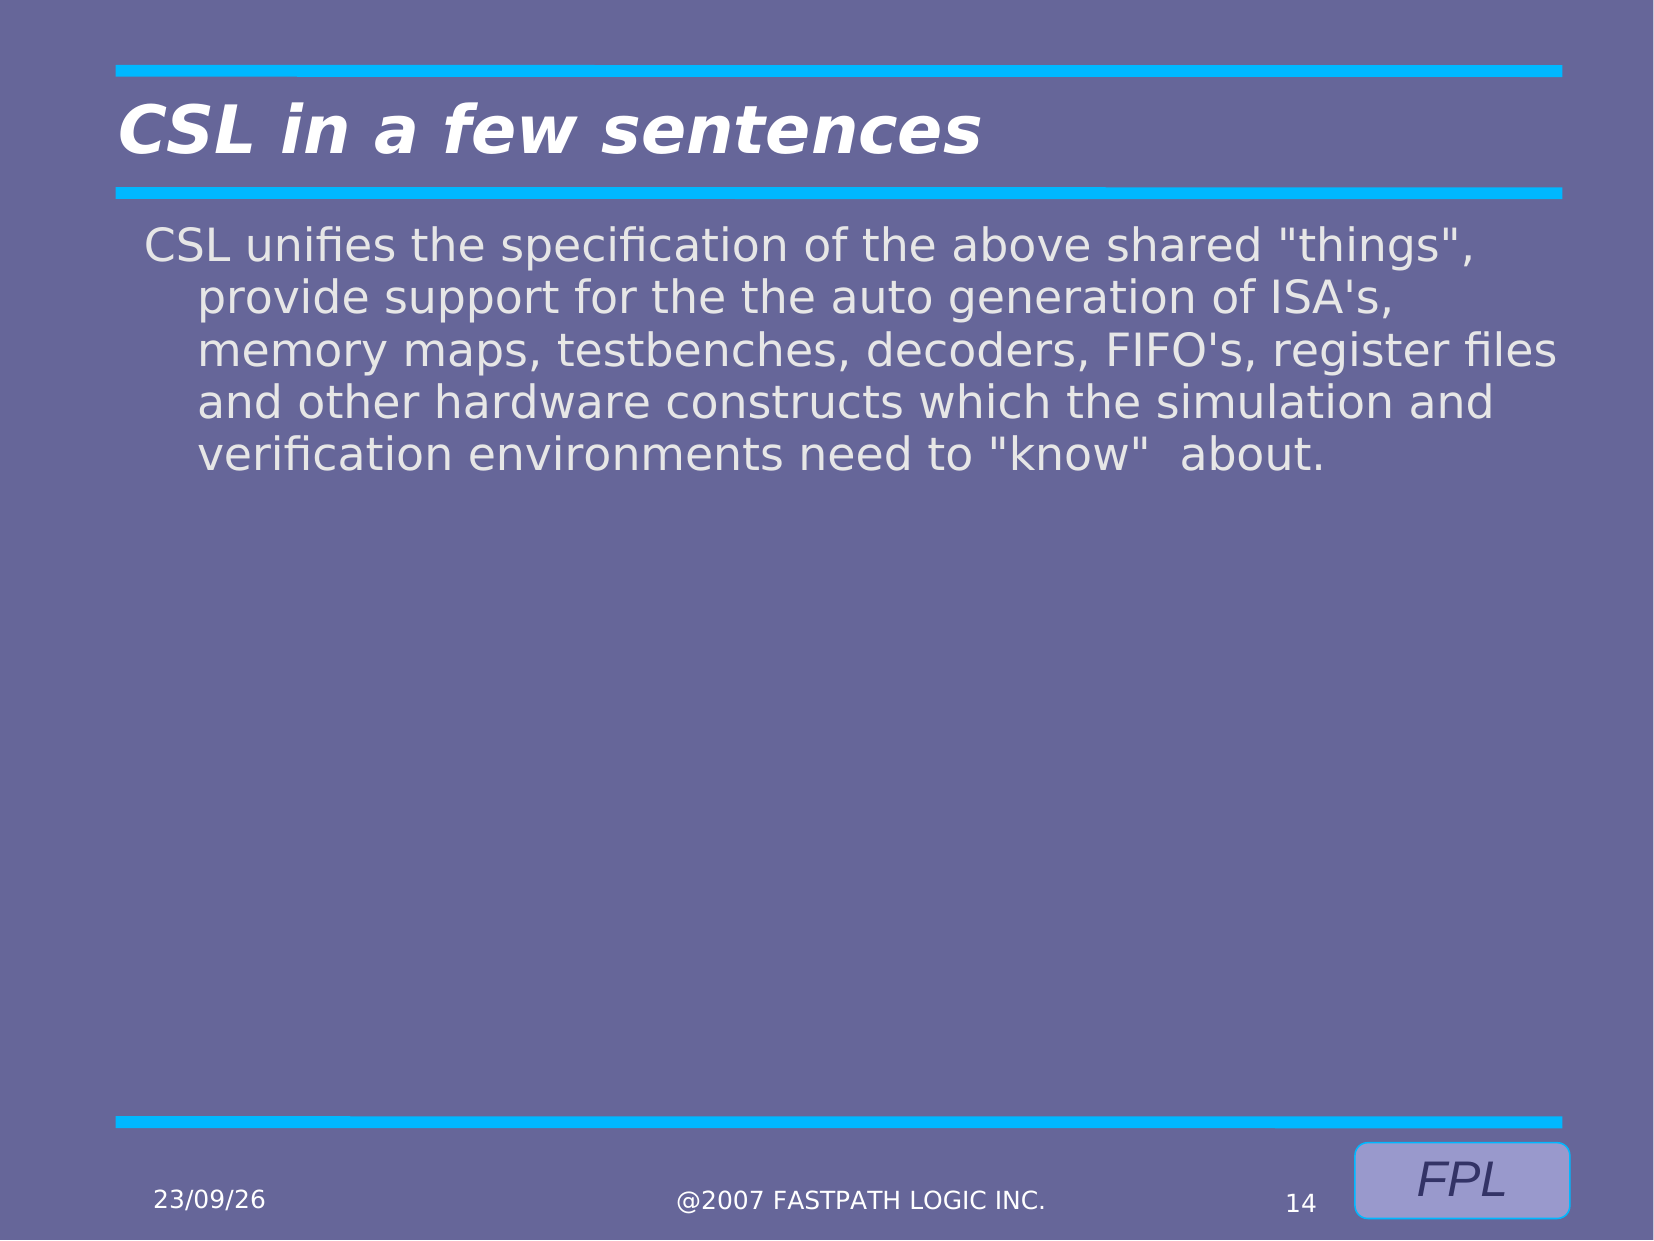

# CSL in a few sentences
CSL unifies the specification of the above shared "things", provide support for the the auto generation of ISA's, memory maps, testbenches, decoders, FIFO's, register files and other hardware constructs which the simulation and verification environments need to "know" about.
14